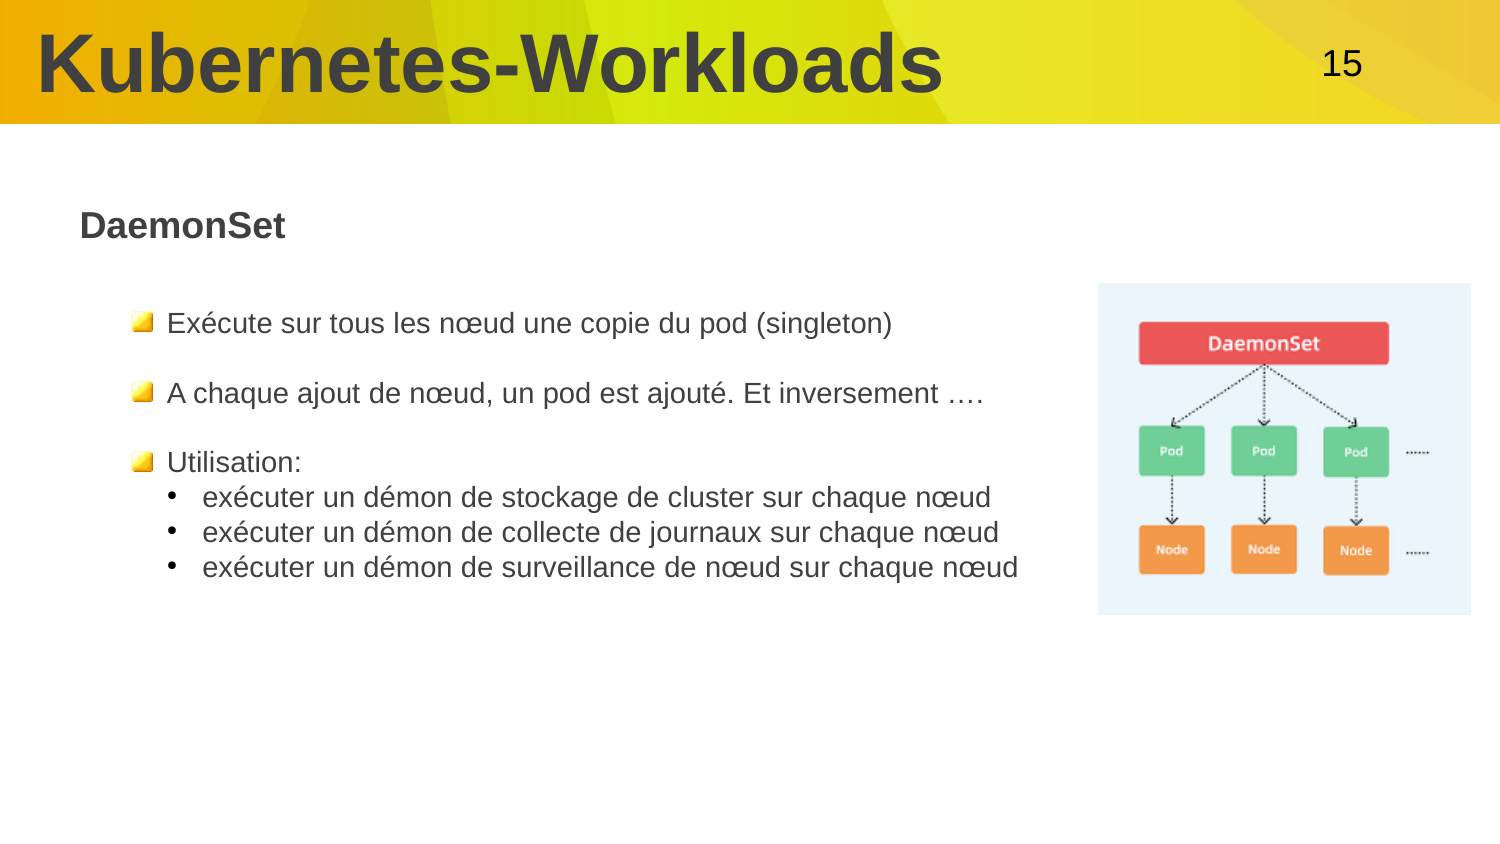

Kubernetes-Workloads
DaemonSet
Exécute sur tous les nœud une copie du pod (singleton)
A chaque ajout de nœud, un pod est ajouté. Et inversement ….
Utilisation:
exécuter un démon de stockage de cluster sur chaque nœud
exécuter un démon de collecte de journaux sur chaque nœud
exécuter un démon de surveillance de nœud sur chaque nœud